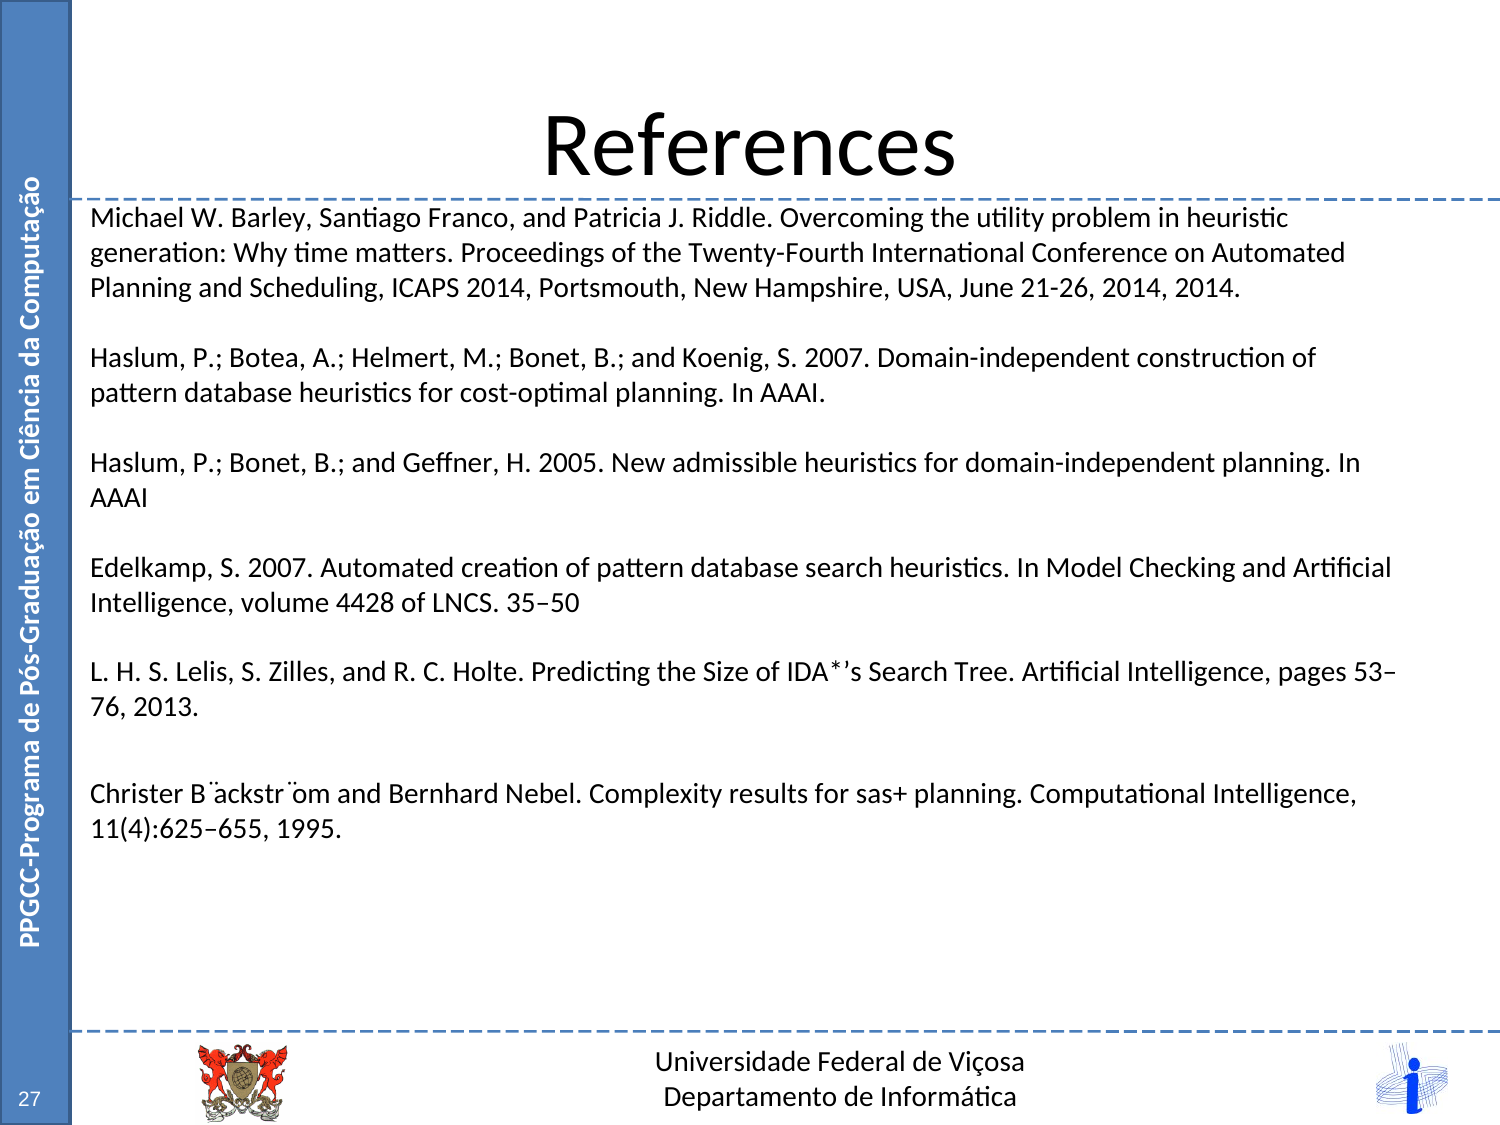

References
Michael W. Barley, Santiago Franco, and Patricia J. Riddle. Overcoming the utility problem in heuristic generation: Why time matters. Proceedings of the Twenty-Fourth International Conference on Automated Planning and Scheduling, ICAPS 2014, Portsmouth, New Hampshire, USA, June 21-26, 2014, 2014.
Haslum, P.; Botea, A.; Helmert, M.; Bonet, B.; and Koenig, S. 2007. Domain-independent construction of pattern database heuristics for cost-optimal planning. In AAAI.
Haslum, P.; Bonet, B.; and Geffner, H. 2005. New admissible heuristics for domain-independent planning. In AAAI
Edelkamp, S. 2007. Automated creation of pattern database search heuristics. In Model Checking and Artificial Intelligence, volume 4428 of LNCS. 35–50
L. H. S. Lelis, S. Zilles, and R. C. Holte. Predicting the Size of IDA*’s Search Tree. Artificial Intelligence, pages 53–76, 2013.
Christer B ̈ackstr ̈om and Bernhard Nebel. Complexity results for sas+ planning. Computational Intelligence, 11(4):625–655, 1995.
PPGCC-Programa de Pós-Graduação em Ciência da Computação
Universidade Federal de Viçosa
Departamento de Informática
27